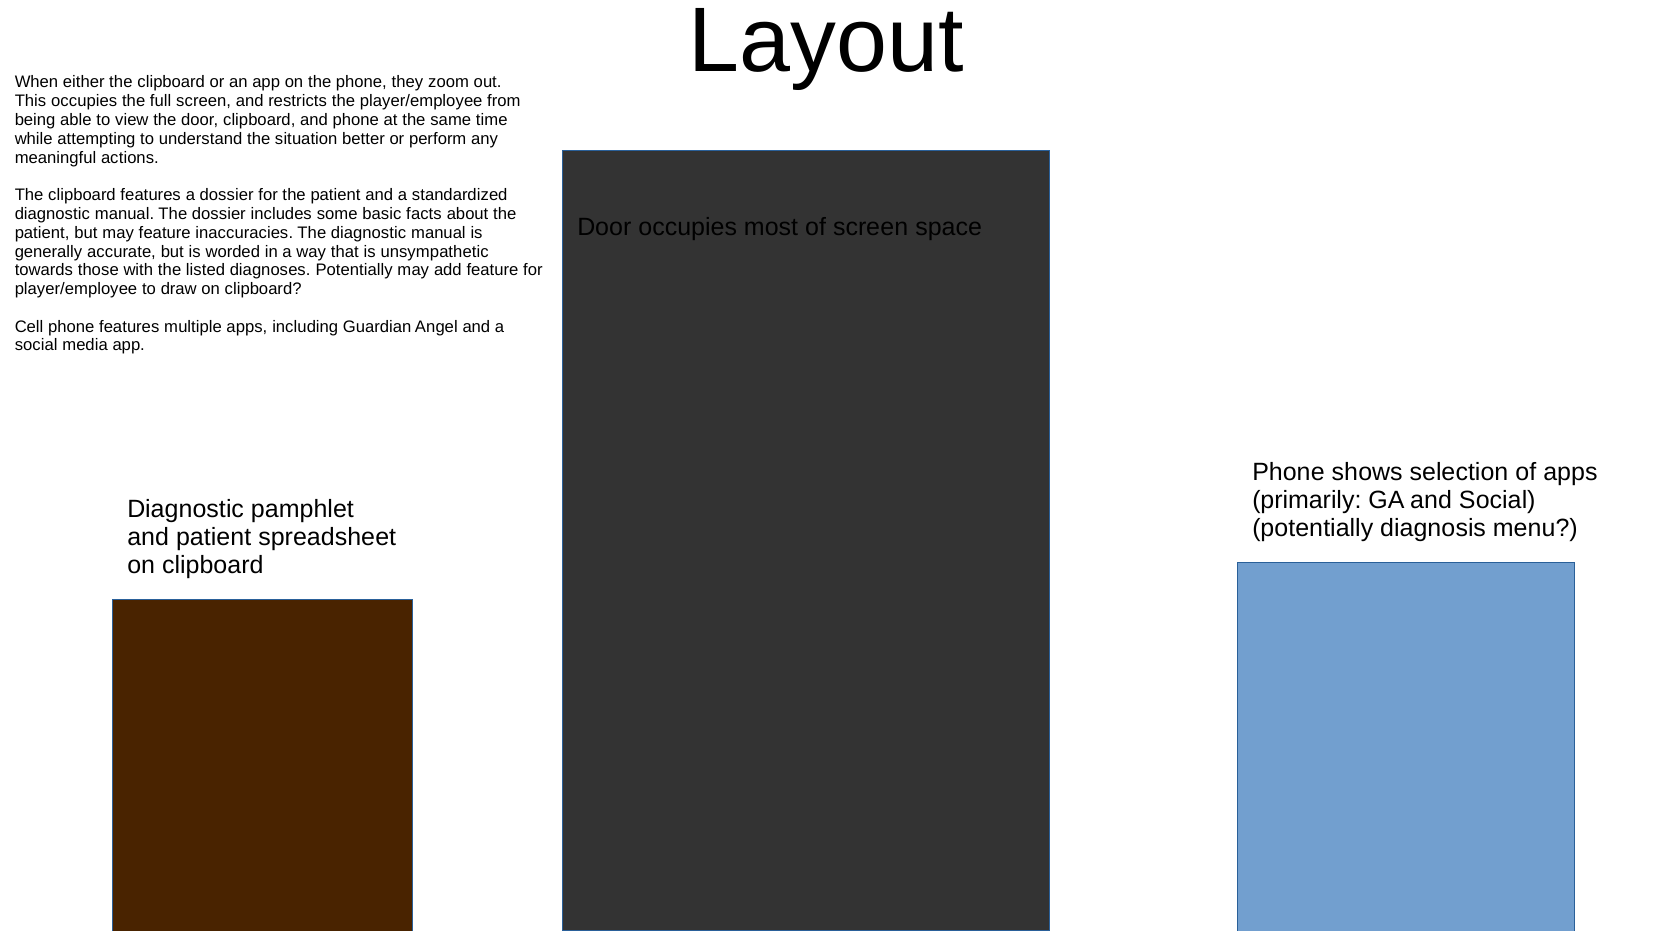

# Layout
When either the clipboard or an app on the phone, they zoom out.
This occupies the full screen, and restricts the player/employee from being able to view the door, clipboard, and phone at the same time while attempting to understand the situation better or perform any meaningful actions.
The clipboard features a dossier for the patient and a standardized diagnostic manual. The dossier includes some basic facts about the patient, but may feature inaccuracies. The diagnostic manual is generally accurate, but is worded in a way that is unsympathetic towards those with the listed diagnoses. Potentially may add feature for player/employee to draw on clipboard?
Cell phone features multiple apps, including Guardian Angel and a social media app.
Door occupies most of screen space
Phone shows selection of apps
(primarily: GA and Social)
(potentially diagnosis menu?)
Diagnostic pamphlet
and patient spreadsheet
on clipboard